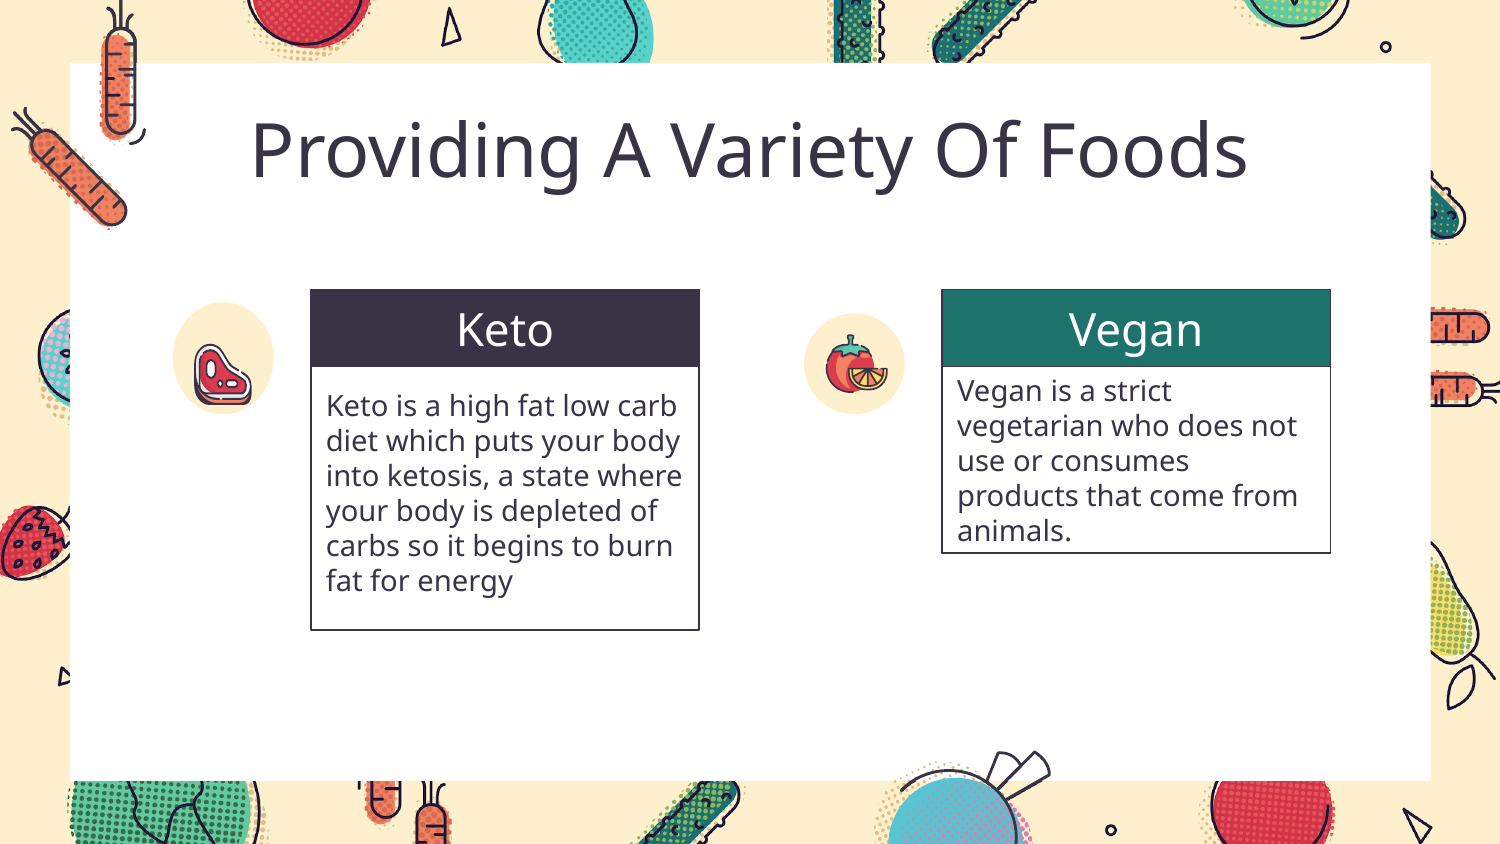

# Providing A Variety Of Foods
Keto
Vegan
Keto is a high fat low carb diet which puts your body into ketosis, a state where your body is depleted of carbs so it begins to burn fat for energy
Vegan is a strict vegetarian who does not use or consumes products that come from animals.